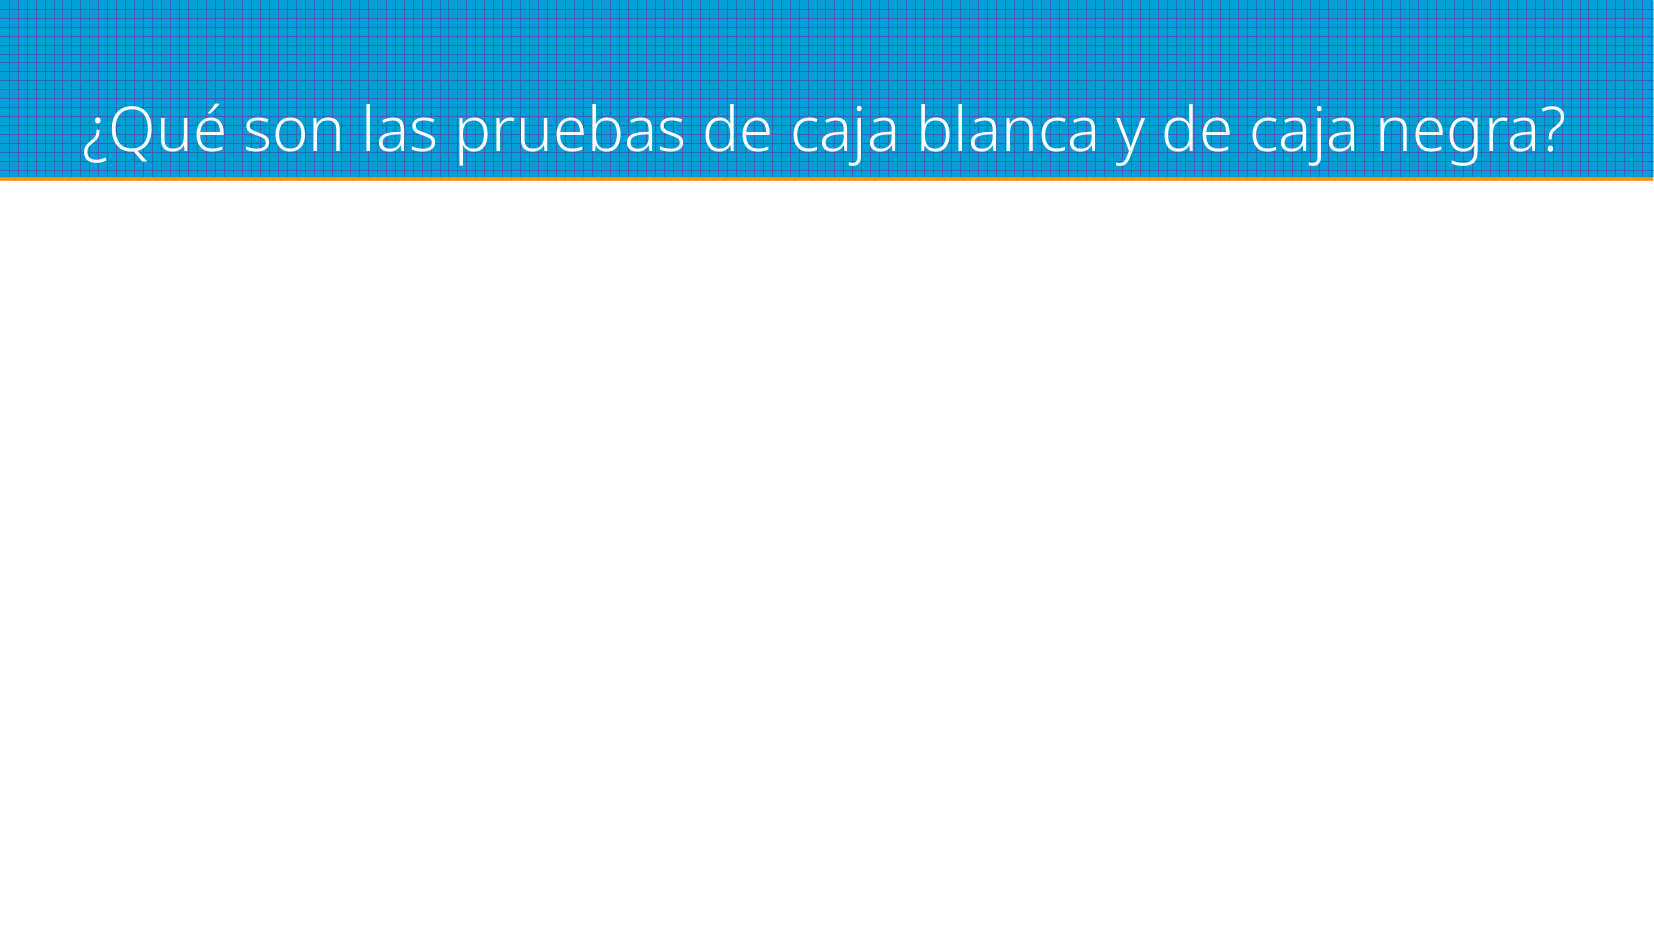

# ¿Qué son las pruebas de caja blanca y de caja negra?